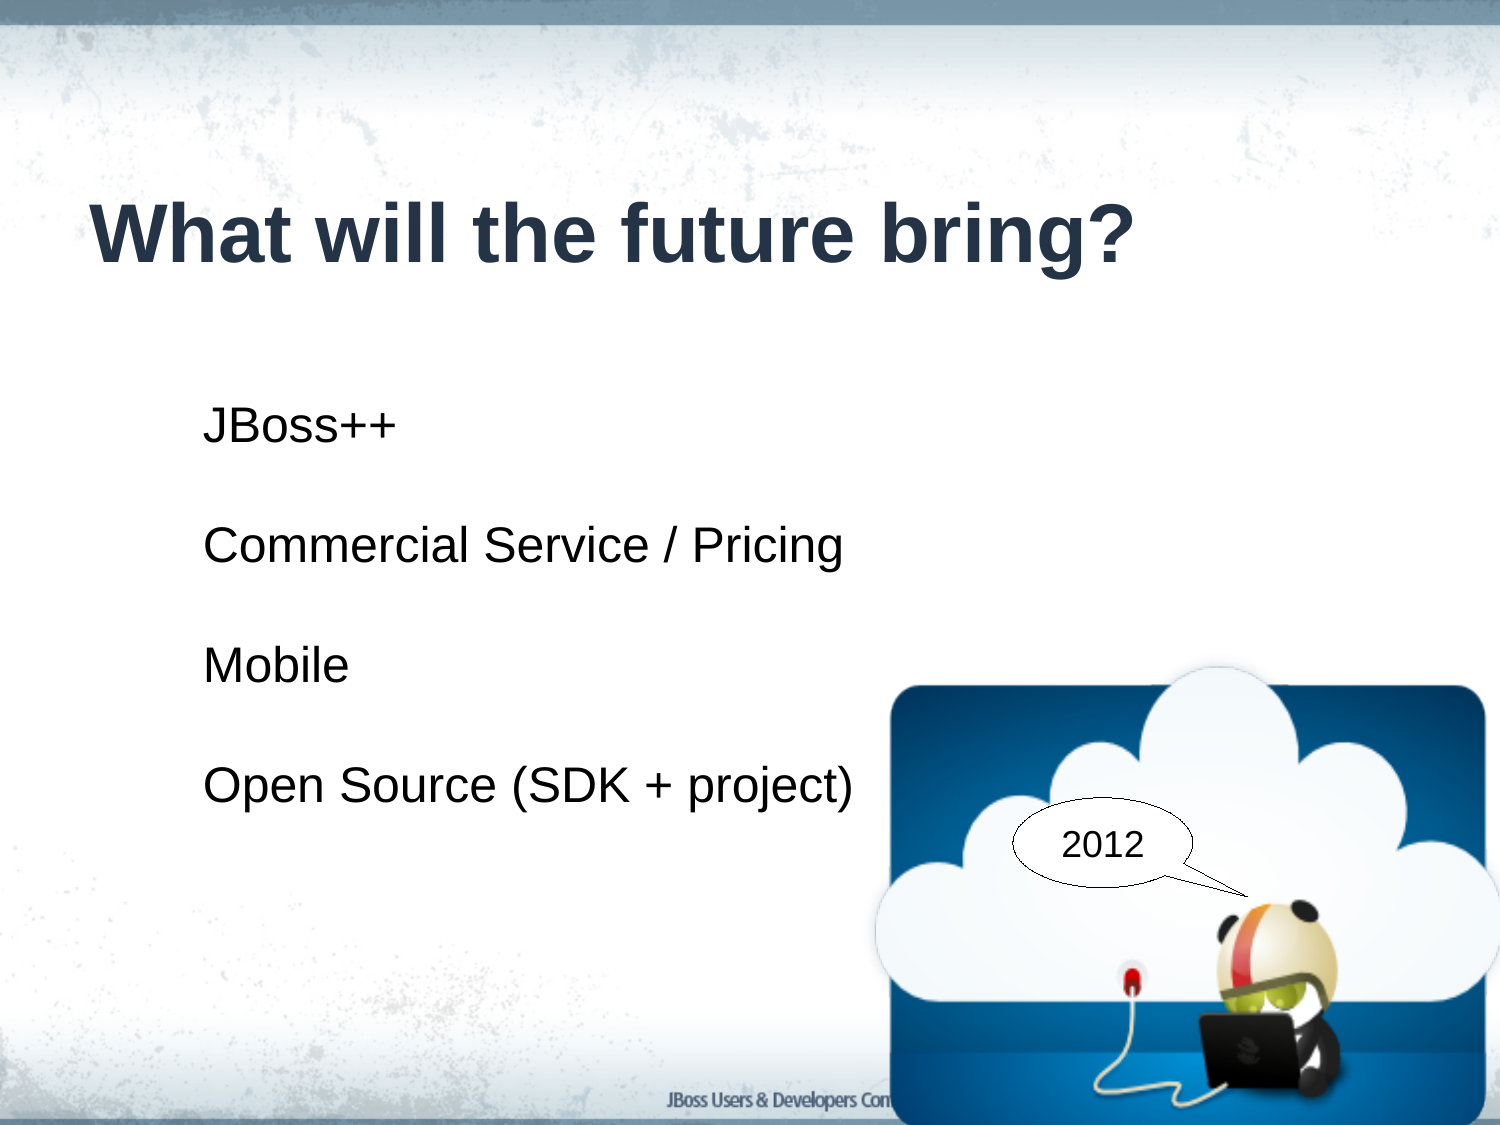

# What will the future bring?
JBoss++
Commercial Service / Pricing
Mobile
Open Source (SDK + project)
2012